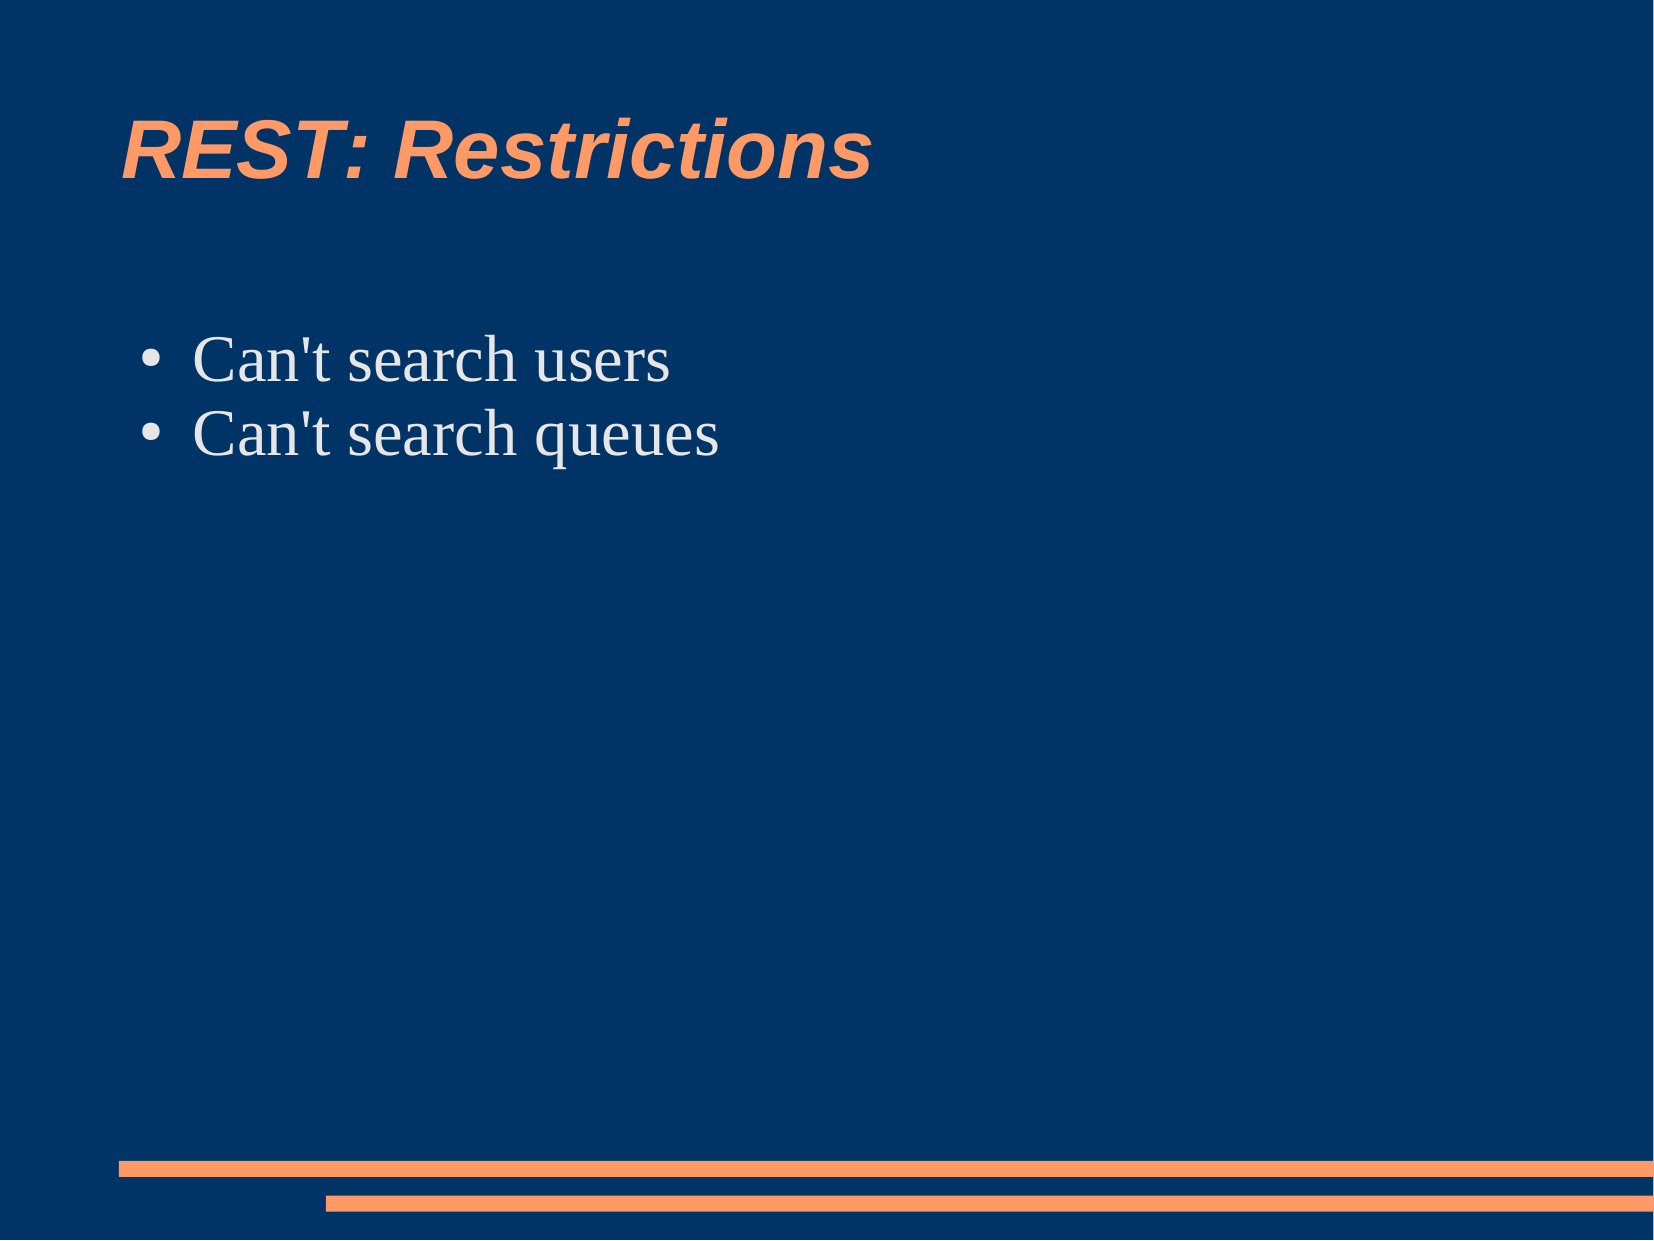

# REST: Restrictions
Can't search users
Can't search queues